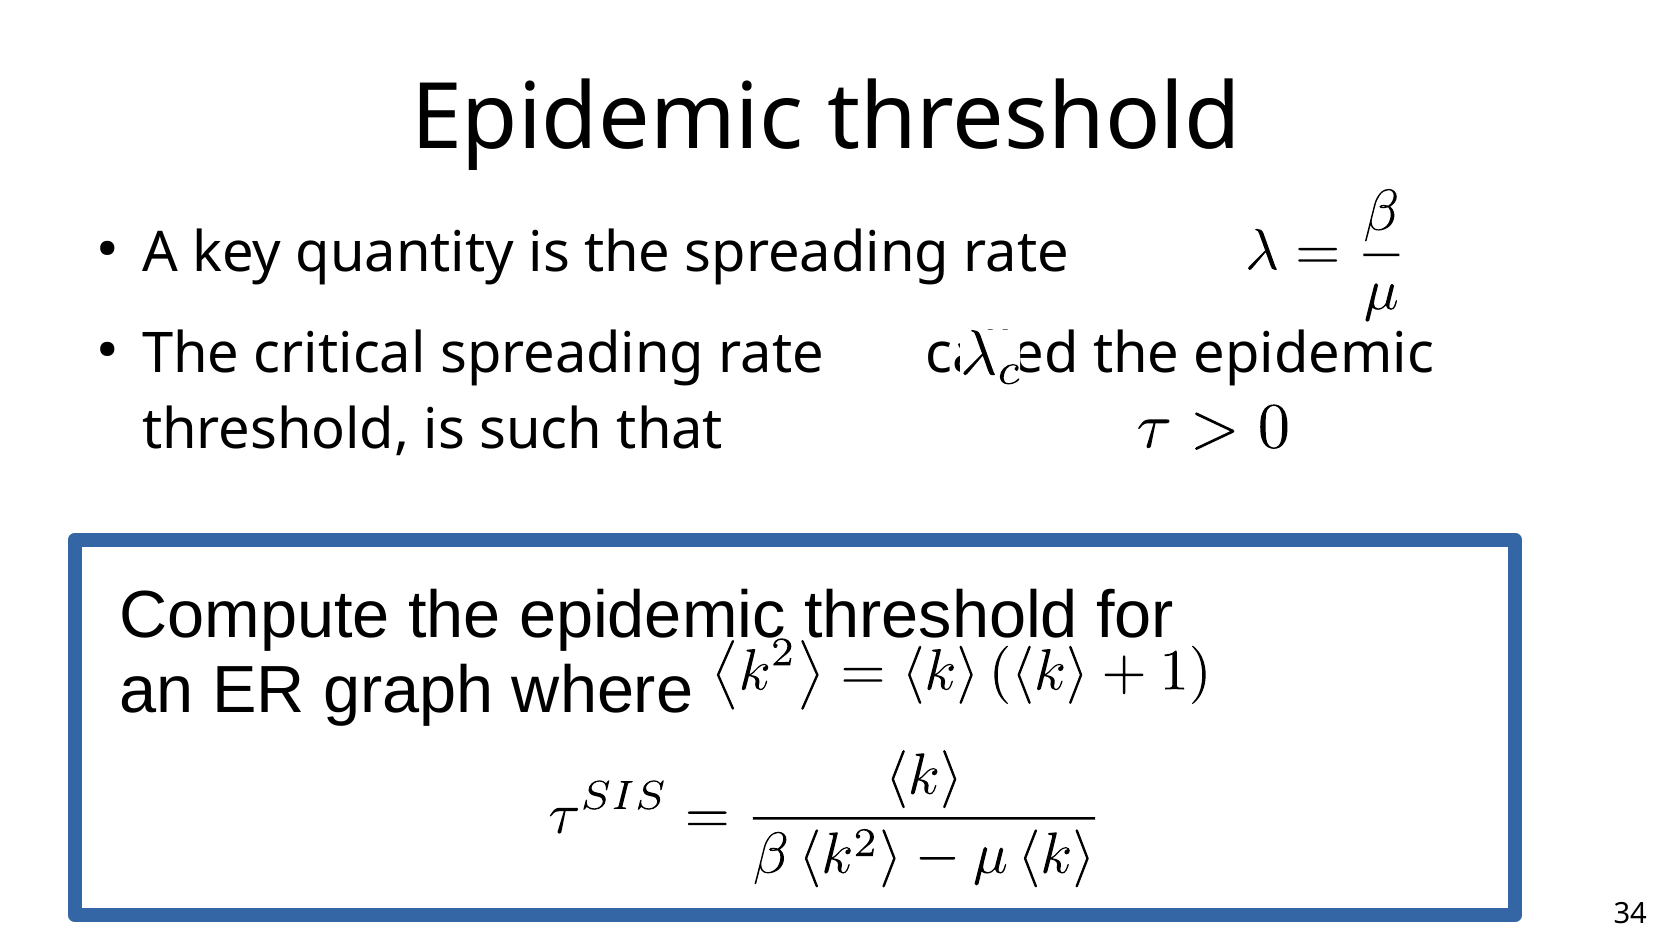

# Epidemic threshold
A key quantity is the spreading rate
The critical spreading rate called the epidemic threshold, is such that
Compute the epidemic threshold for an ER graph where
34